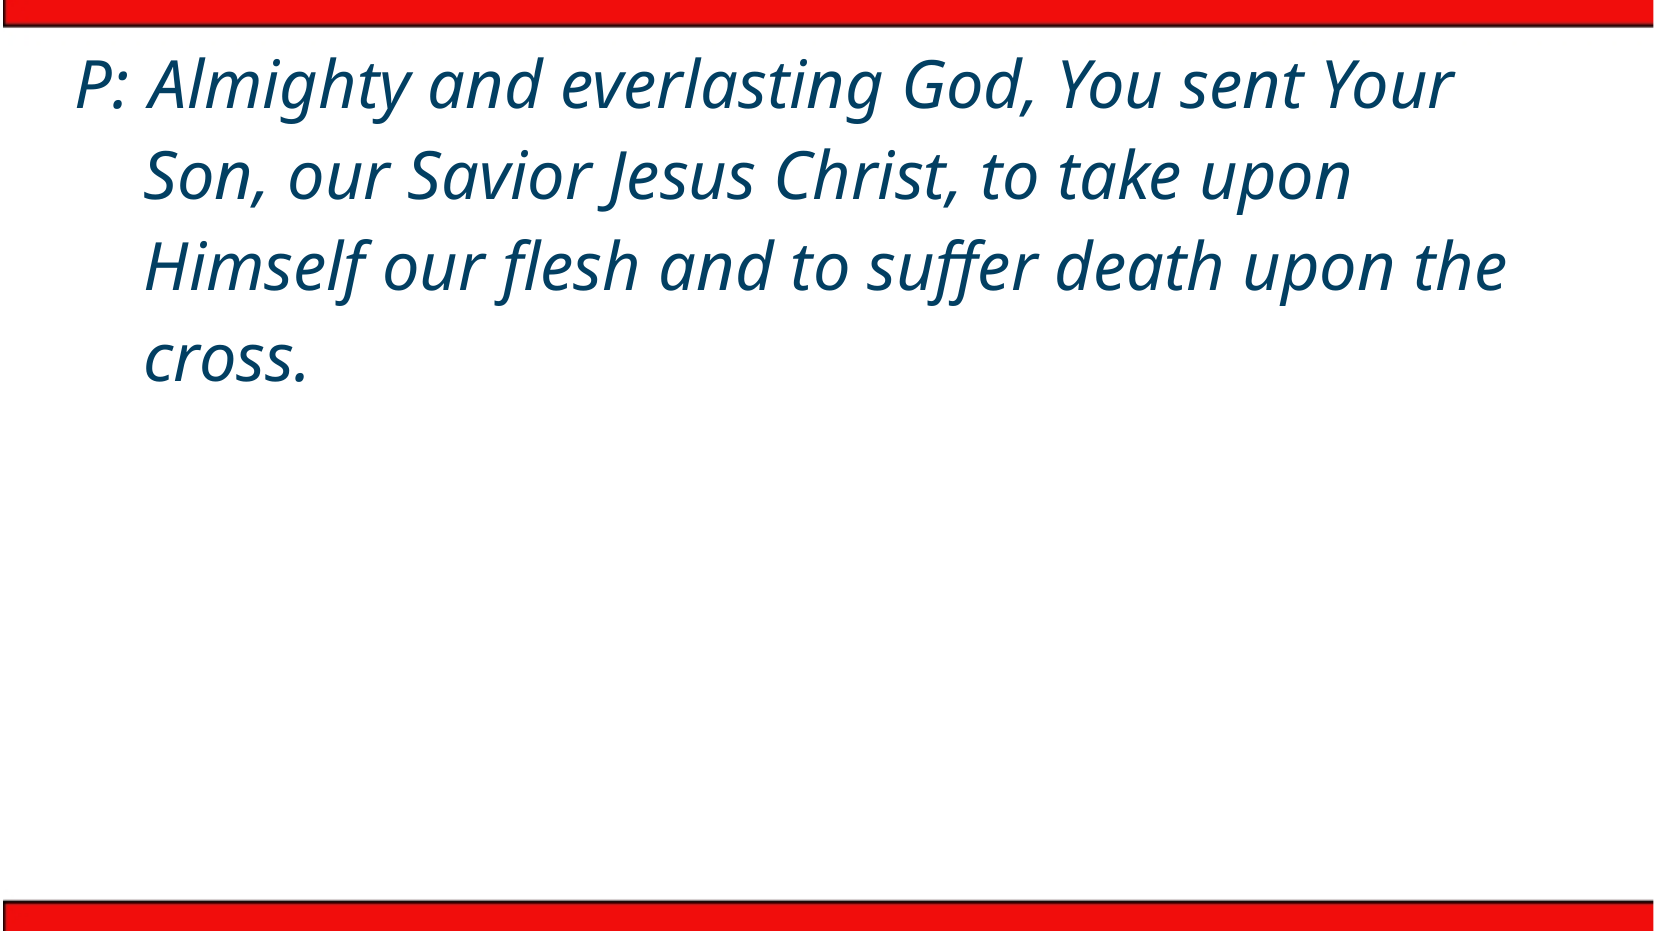

P:	Almighty and everlasting God, You sent Your
 Son, our Savior Jesus Christ, to take upon
 Himself our flesh and to suffer death upon the
 cross.